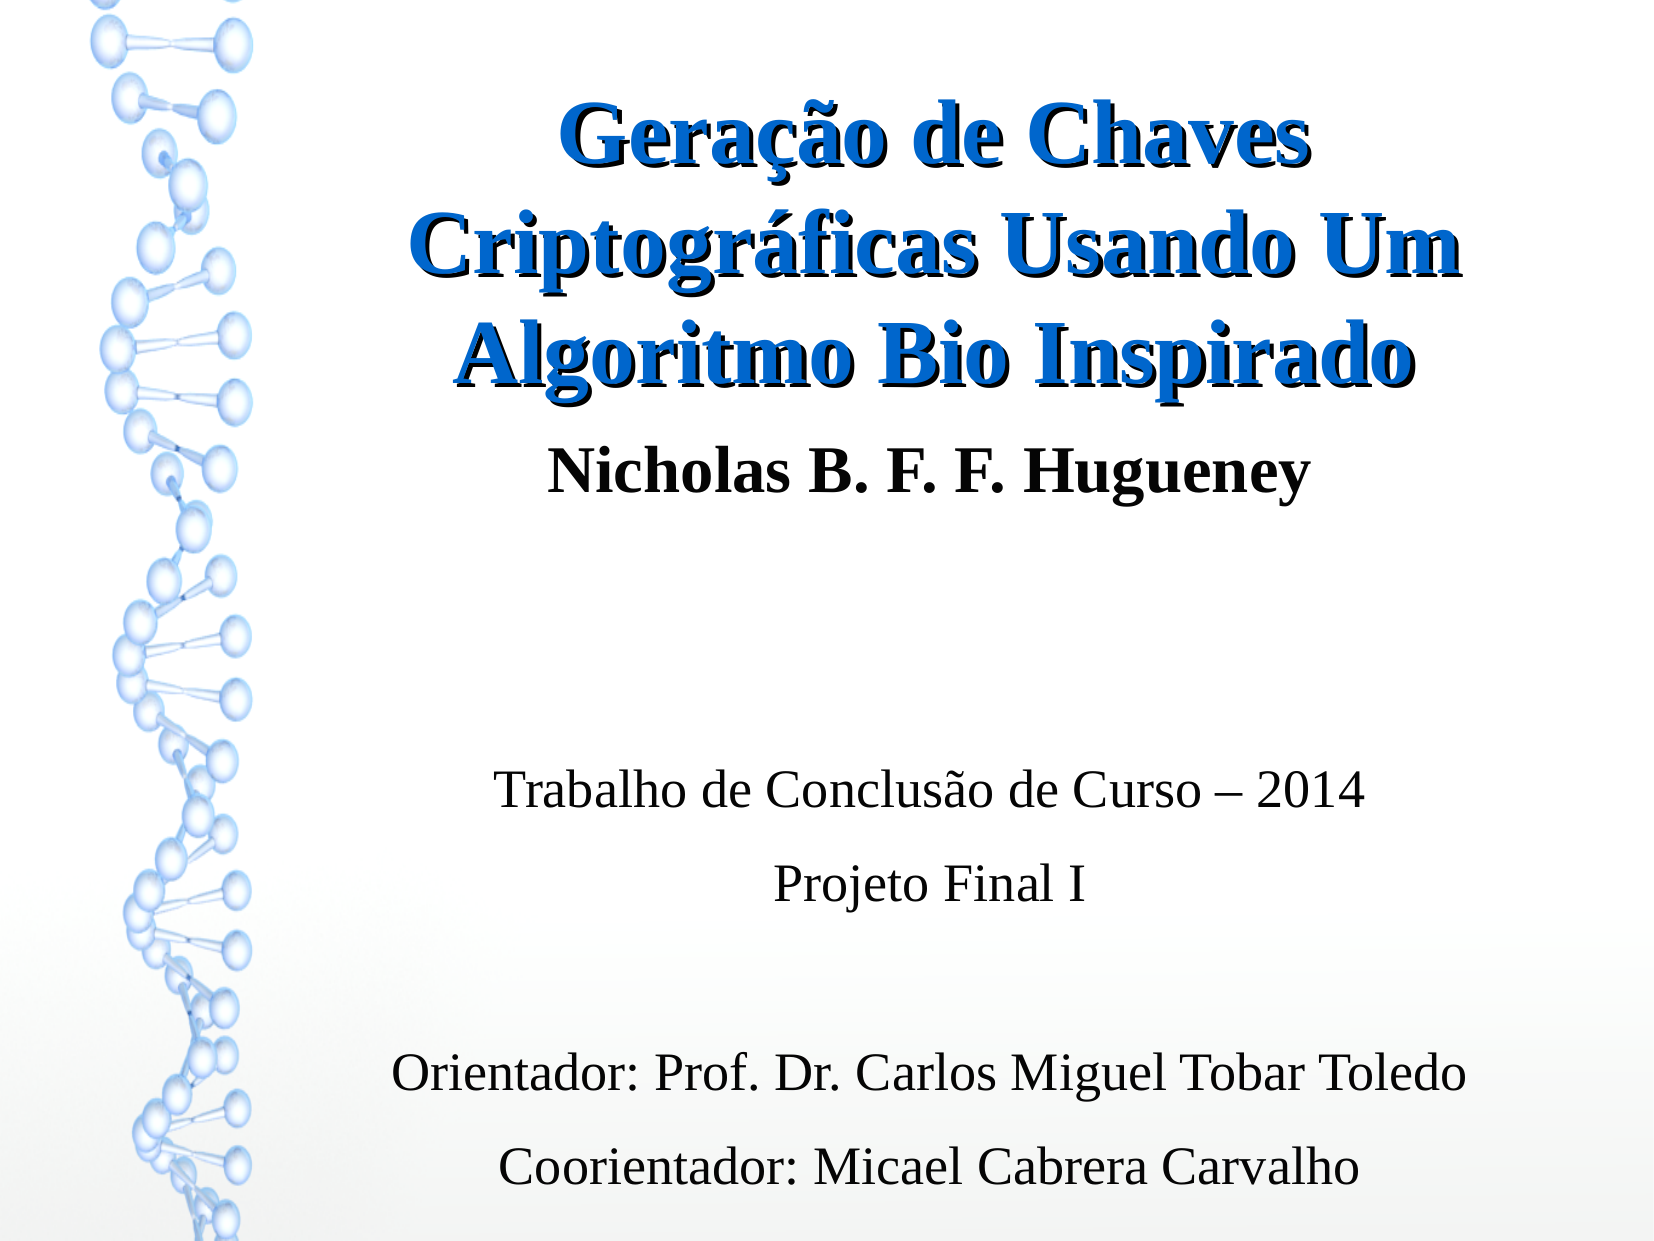

# Geração de Chaves Criptográficas Usando Um Algoritmo Bio Inspirado
Nicholas B. F. F. Hugueney
Trabalho de Conclusão de Curso – 2014
Projeto Final I
Orientador: Prof. Dr. Carlos Miguel Tobar Toledo
Coorientador: Micael Cabrera Carvalho